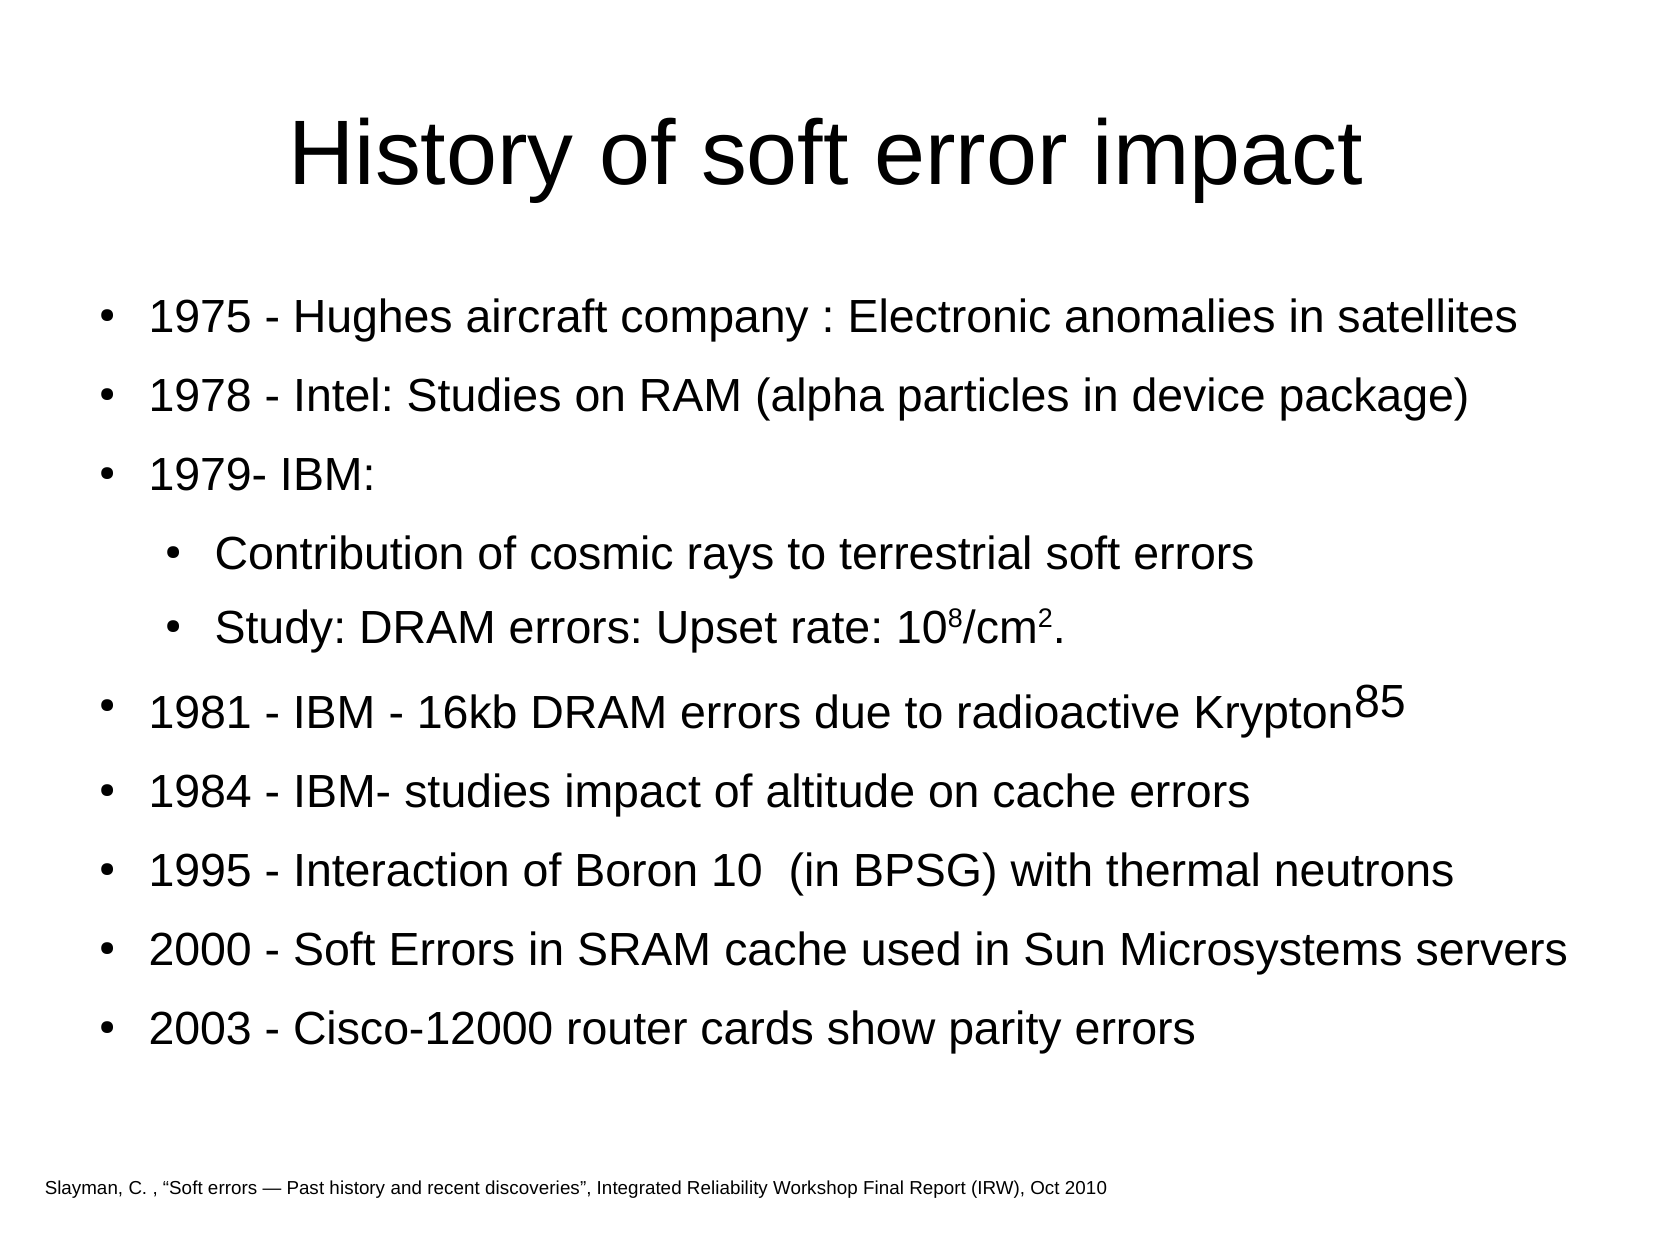

# History of soft error impact
1975 - Hughes aircraft company : Electronic anomalies in satellites
1978 - Intel: Studies on RAM (alpha particles in device package)
1979- IBM:
Contribution of cosmic rays to terrestrial soft errors
Study: DRAM errors: Upset rate: 108/cm2.
1981 - IBM - 16kb DRAM errors due to radioactive Krypton85
1984 - IBM- studies impact of altitude on cache errors
1995 - Interaction of Boron 10 (in BPSG) with thermal neutrons
2000 - Soft Errors in SRAM cache used in Sun Microsystems servers
2003 - Cisco-12000 router cards show parity errors
Slayman, C. , “Soft errors — Past history and recent discoveries”, Integrated Reliability Workshop Final Report (IRW), Oct 2010